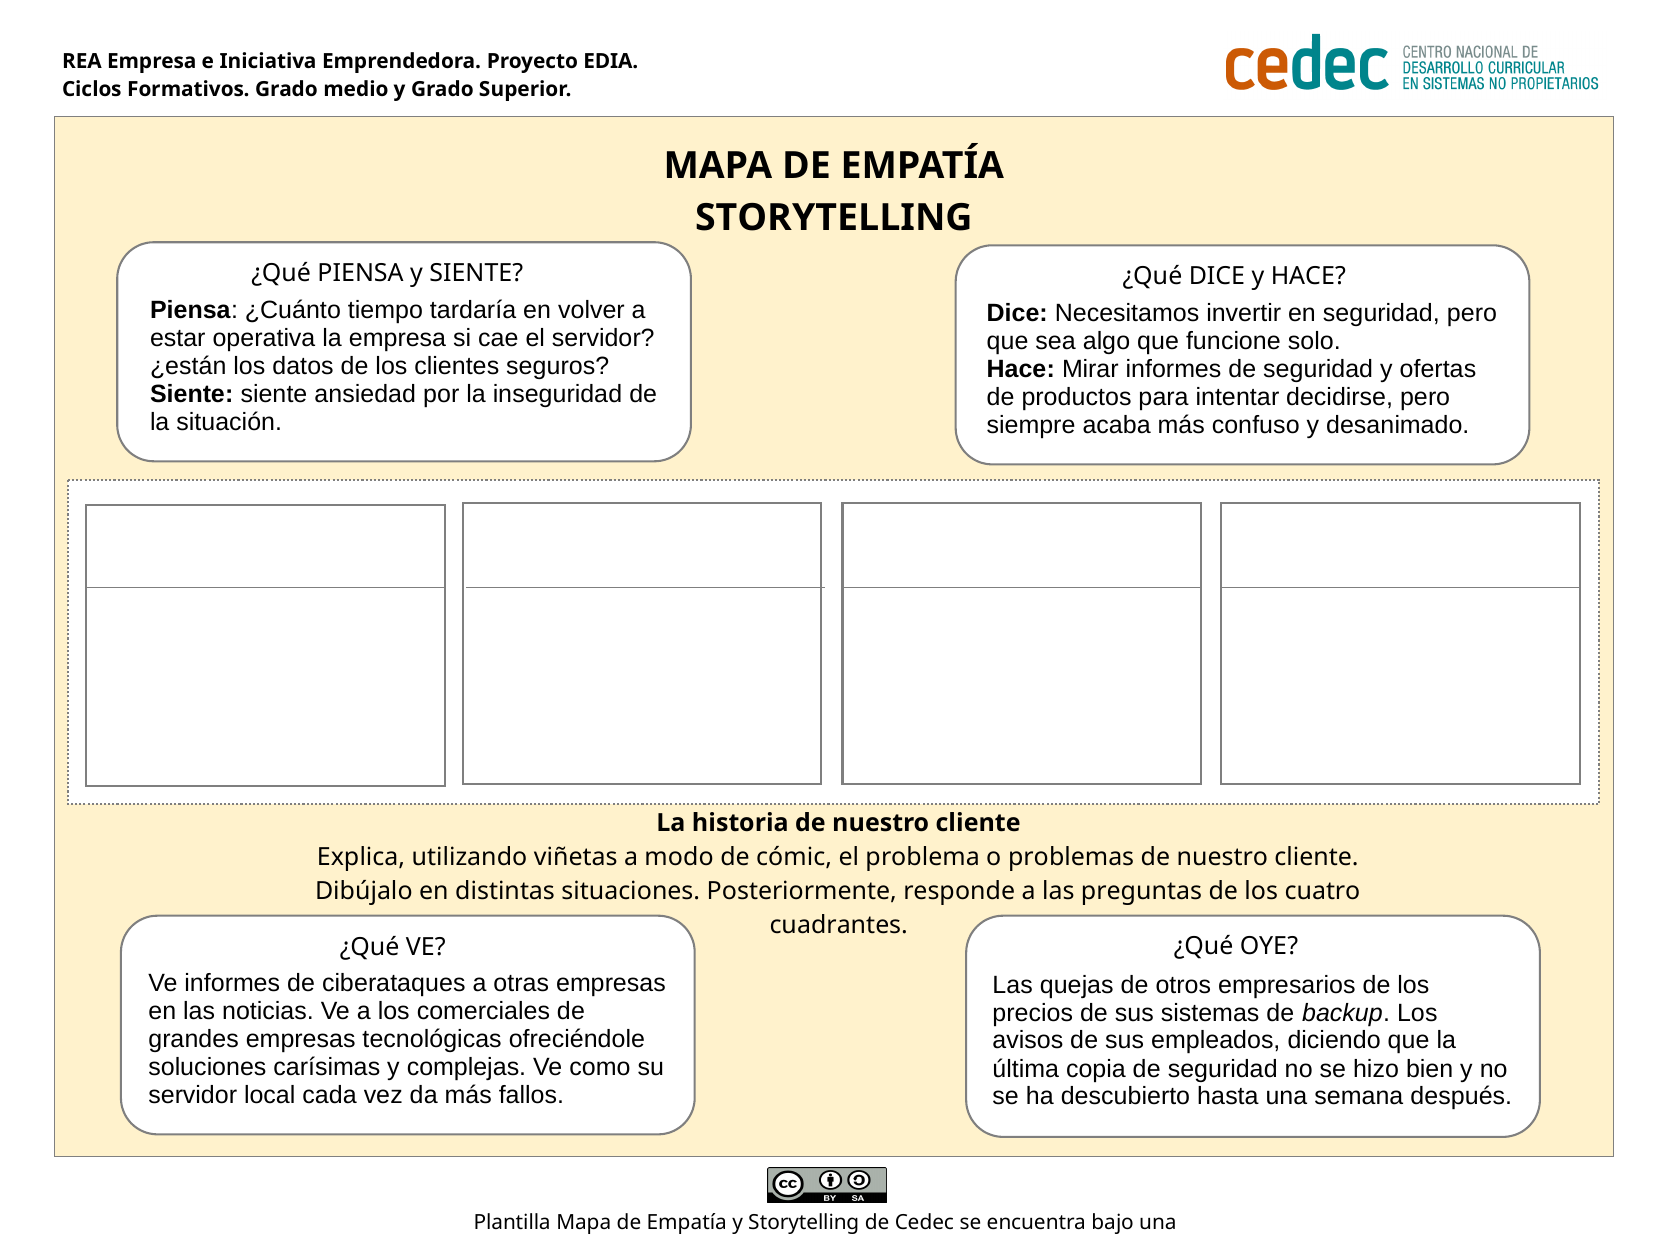

REA Empresa e Iniciativa Emprendedora. Proyecto EDIA.
Ciclos Formativos. Grado medio y Grado Superior.
MAPA DE EMPATÍA
STORYTELLING
Piensa: ¿Cuánto tiempo tardaría en volver a estar operativa la empresa si cae el servidor? ¿están los datos de los clientes seguros?
Siente: siente ansiedad por la inseguridad de la situación.
¿Qué PIENSA y SIENTE?
Dice: Necesitamos invertir en seguridad, pero que sea algo que funcione solo.
Hace: Mirar informes de seguridad y ofertas de productos para intentar decidirse, pero siempre acaba más confuso y desanimado.
¿Qué DICE y HACE?
La historia de nuestro cliente
Explica, utilizando viñetas a modo de cómic, el problema o problemas de nuestro cliente. Dibújalo en distintas situaciones. Posteriormente, responde a las preguntas de los cuatro cuadrantes.
Ve informes de ciberataques a otras empresas en las noticias. Ve a los comerciales de grandes empresas tecnológicas ofreciéndole soluciones carísimas y complejas. Ve como su servidor local cada vez da más fallos.
¿Qué VE?
Las quejas de otros empresarios de los precios de sus sistemas de backup. Los avisos de sus empleados, diciendo que la última copia de seguridad no se hizo bien y no se ha descubierto hasta una semana después.
¿Qué OYE?
Plantilla Mapa de Empatía y Storytelling de Cedec se encuentra bajo una licenciacreativecommonsatribución-compartirigual4.0españa.